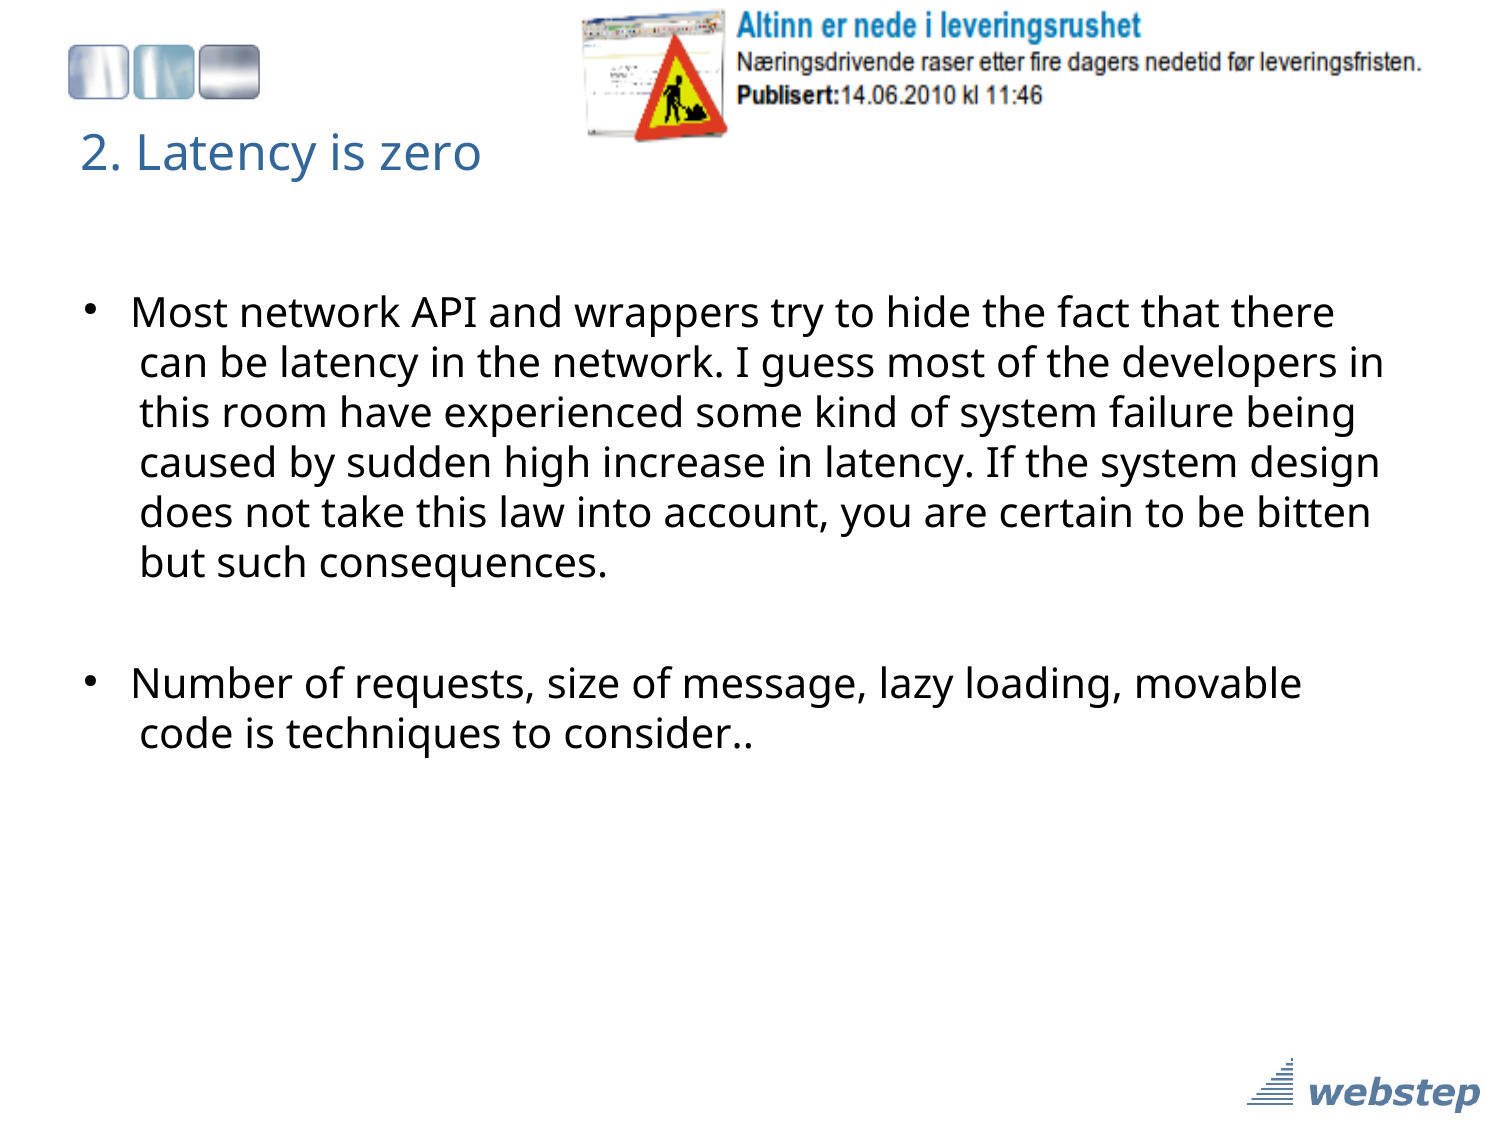

# 2. Latency is zero
 Most network API and wrappers try to hide the fact that there can be latency in the network. I guess most of the developers in this room have experienced some kind of system failure being caused by sudden high increase in latency. If the system design does not take this law into account, you are certain to be bitten but such consequences.
 Number of requests, size of message, lazy loading, movable code is techniques to consider..